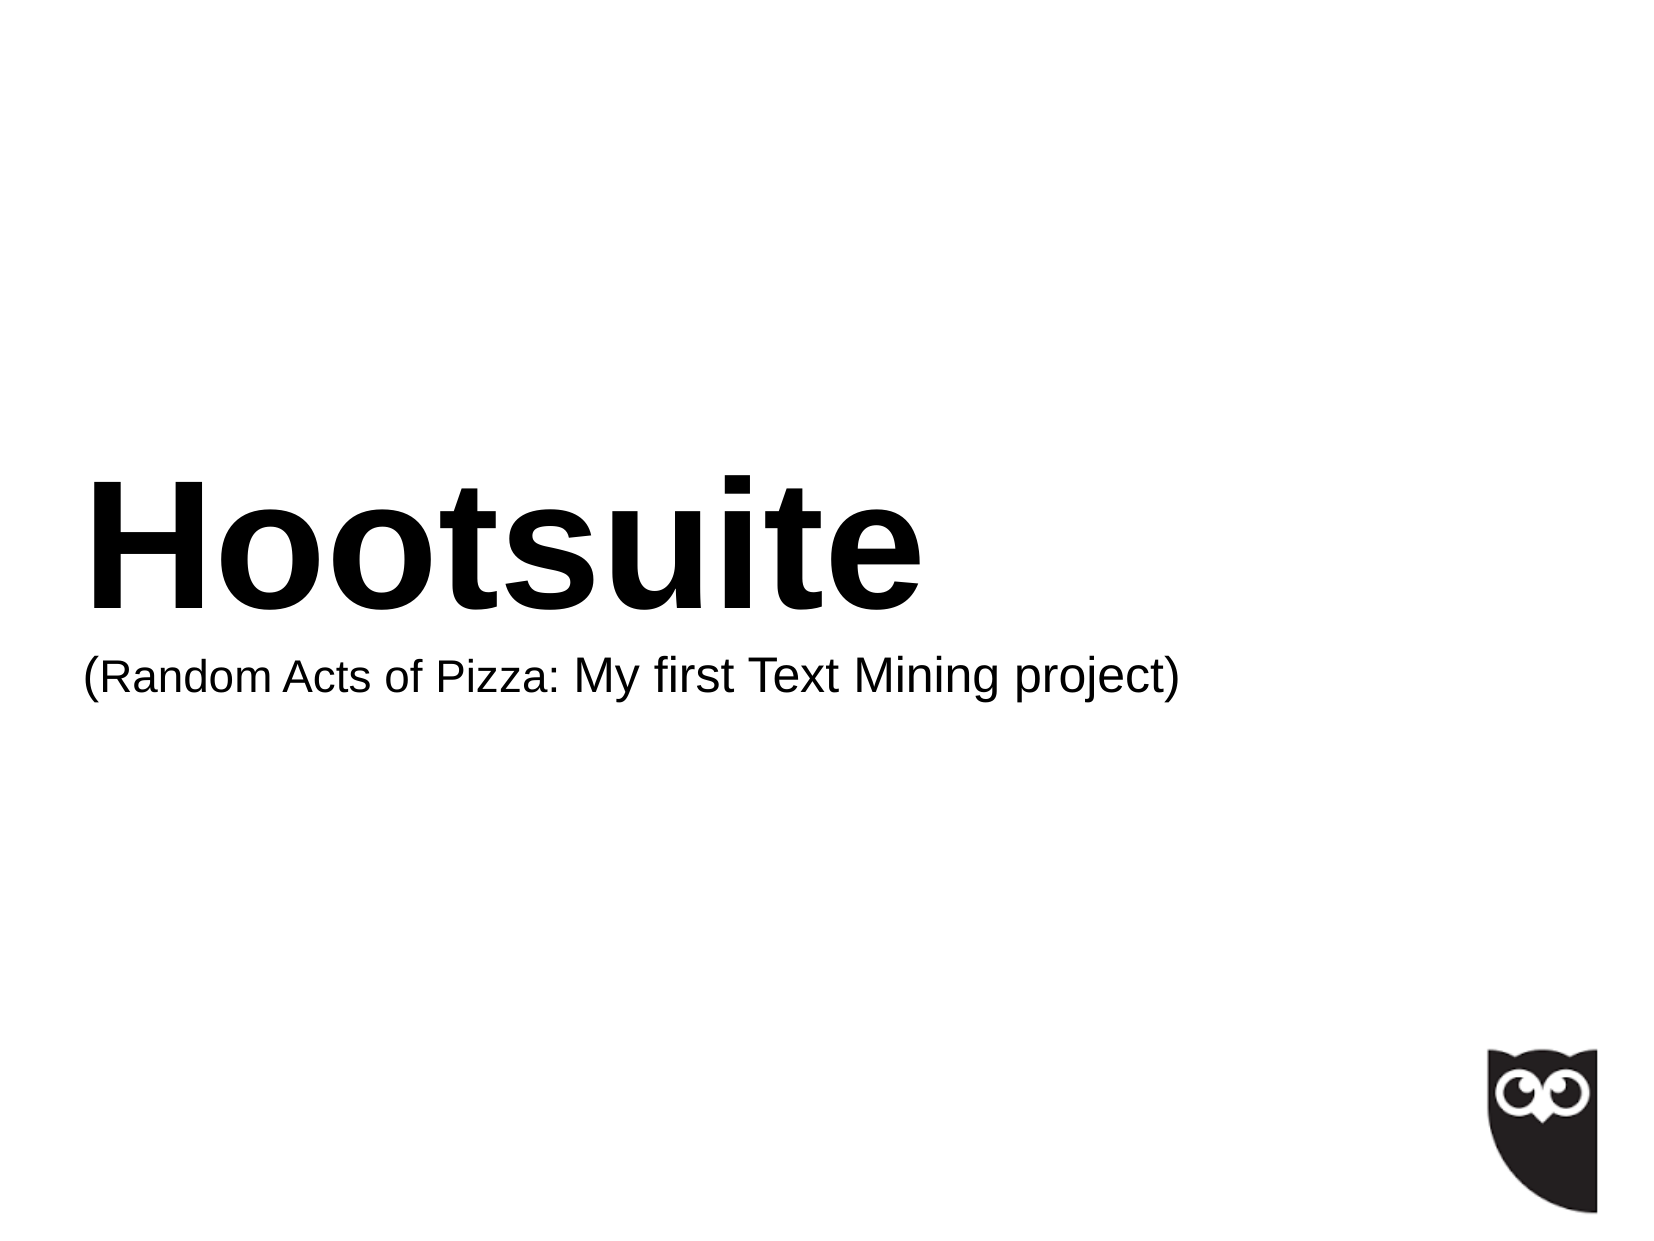

# Hootsuite (Random Acts of Pizza: My first Text Mining project)